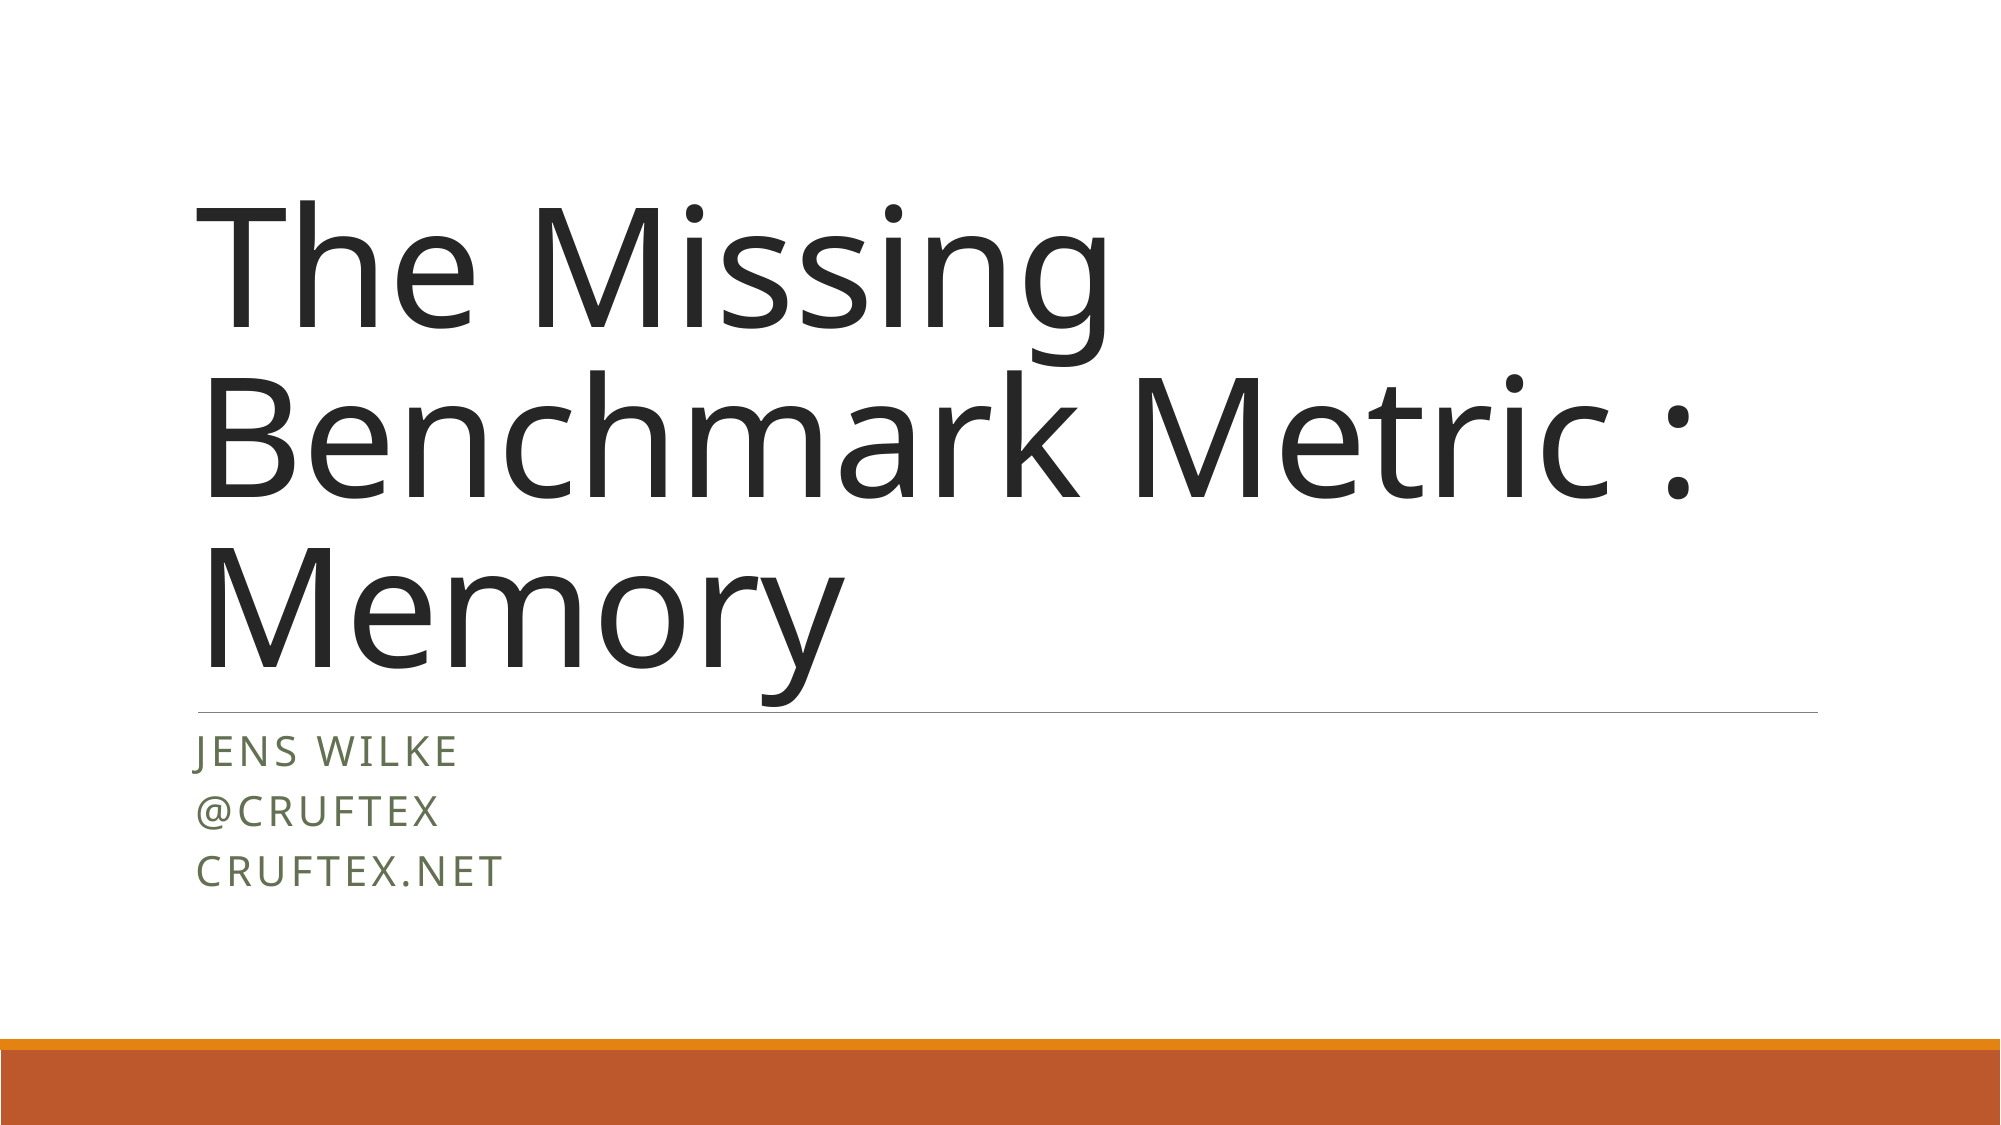

# The Missing Benchmark Metric : Memory
JENS WILKE
@CRUFTEX
CRUFTEX.NET